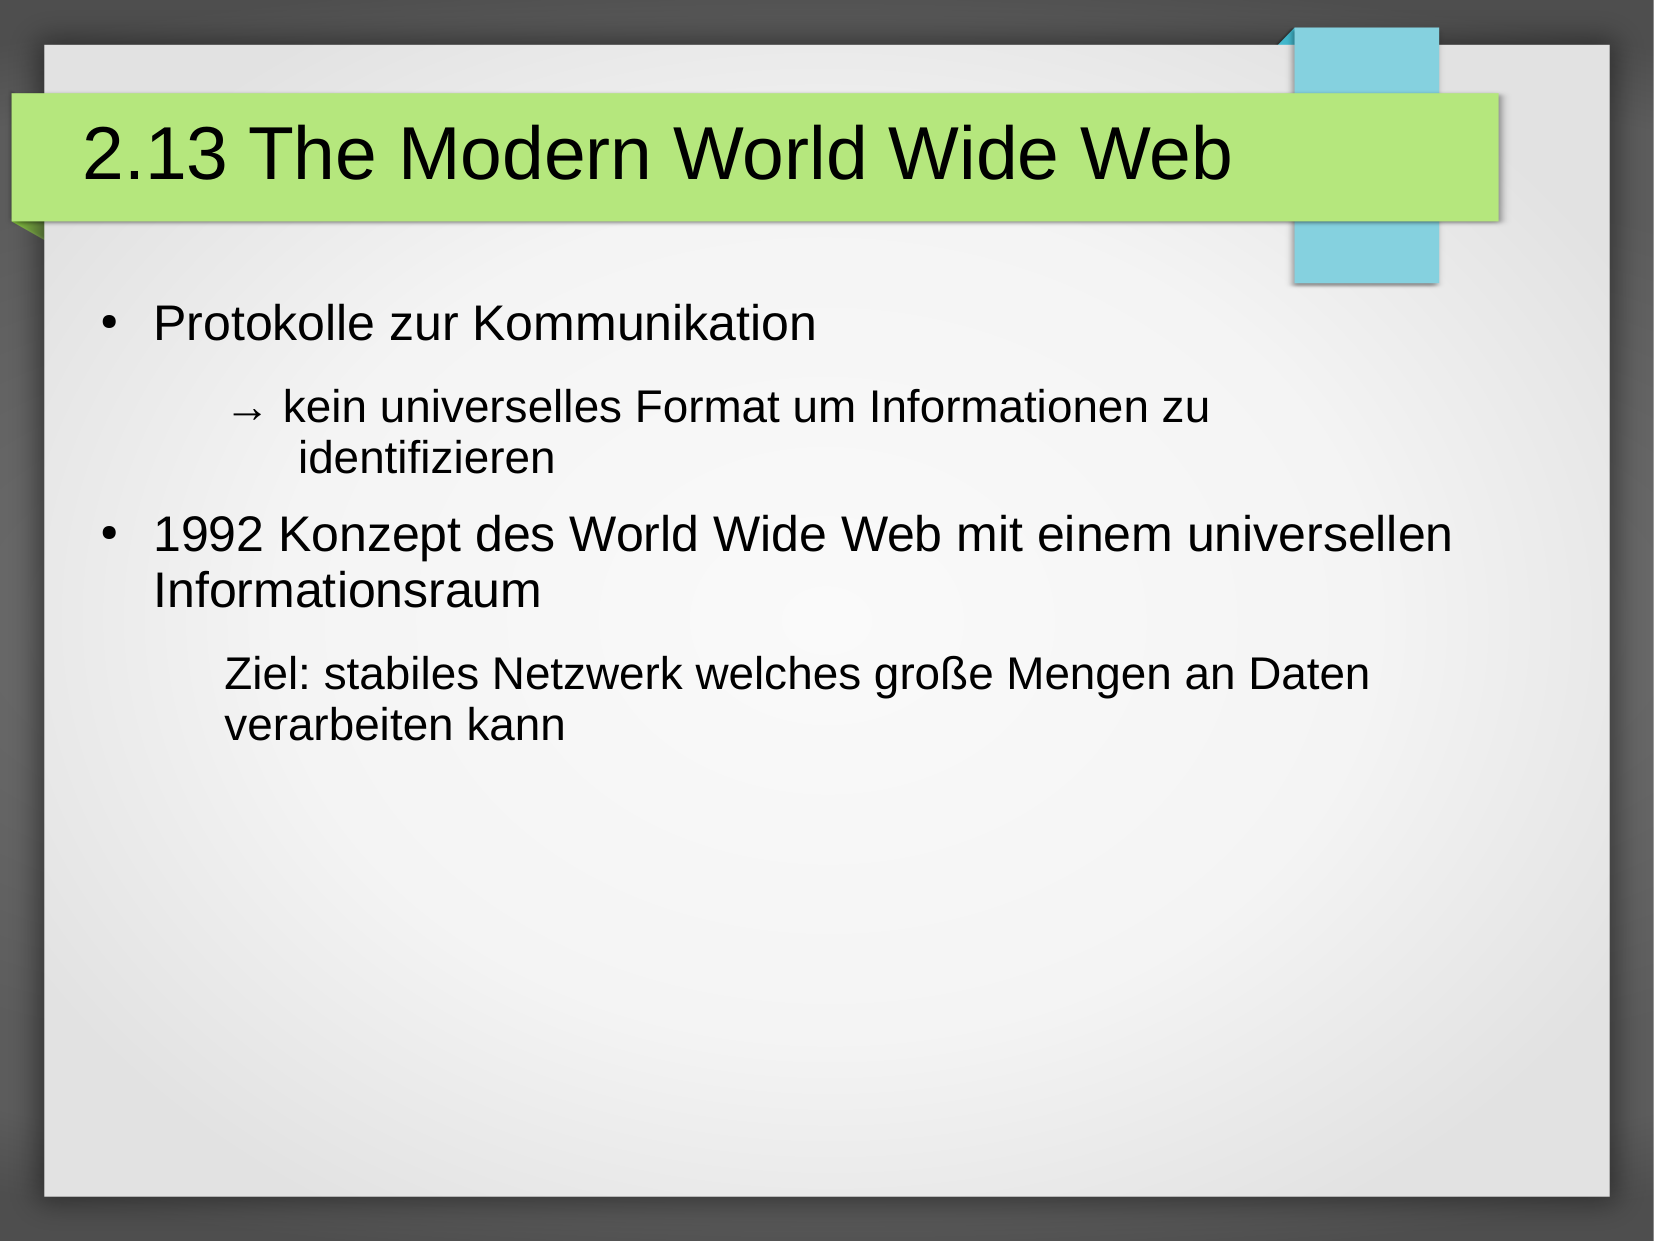

# 2.13 The Modern World Wide Web
Protokolle zur Kommunikation
→ kein universelles Format um Informationen zu
	identifizieren
1992 Konzept des World Wide Web mit einem universellen Informationsraum
Ziel: stabiles Netzwerk welches große Mengen an Daten verarbeiten kann